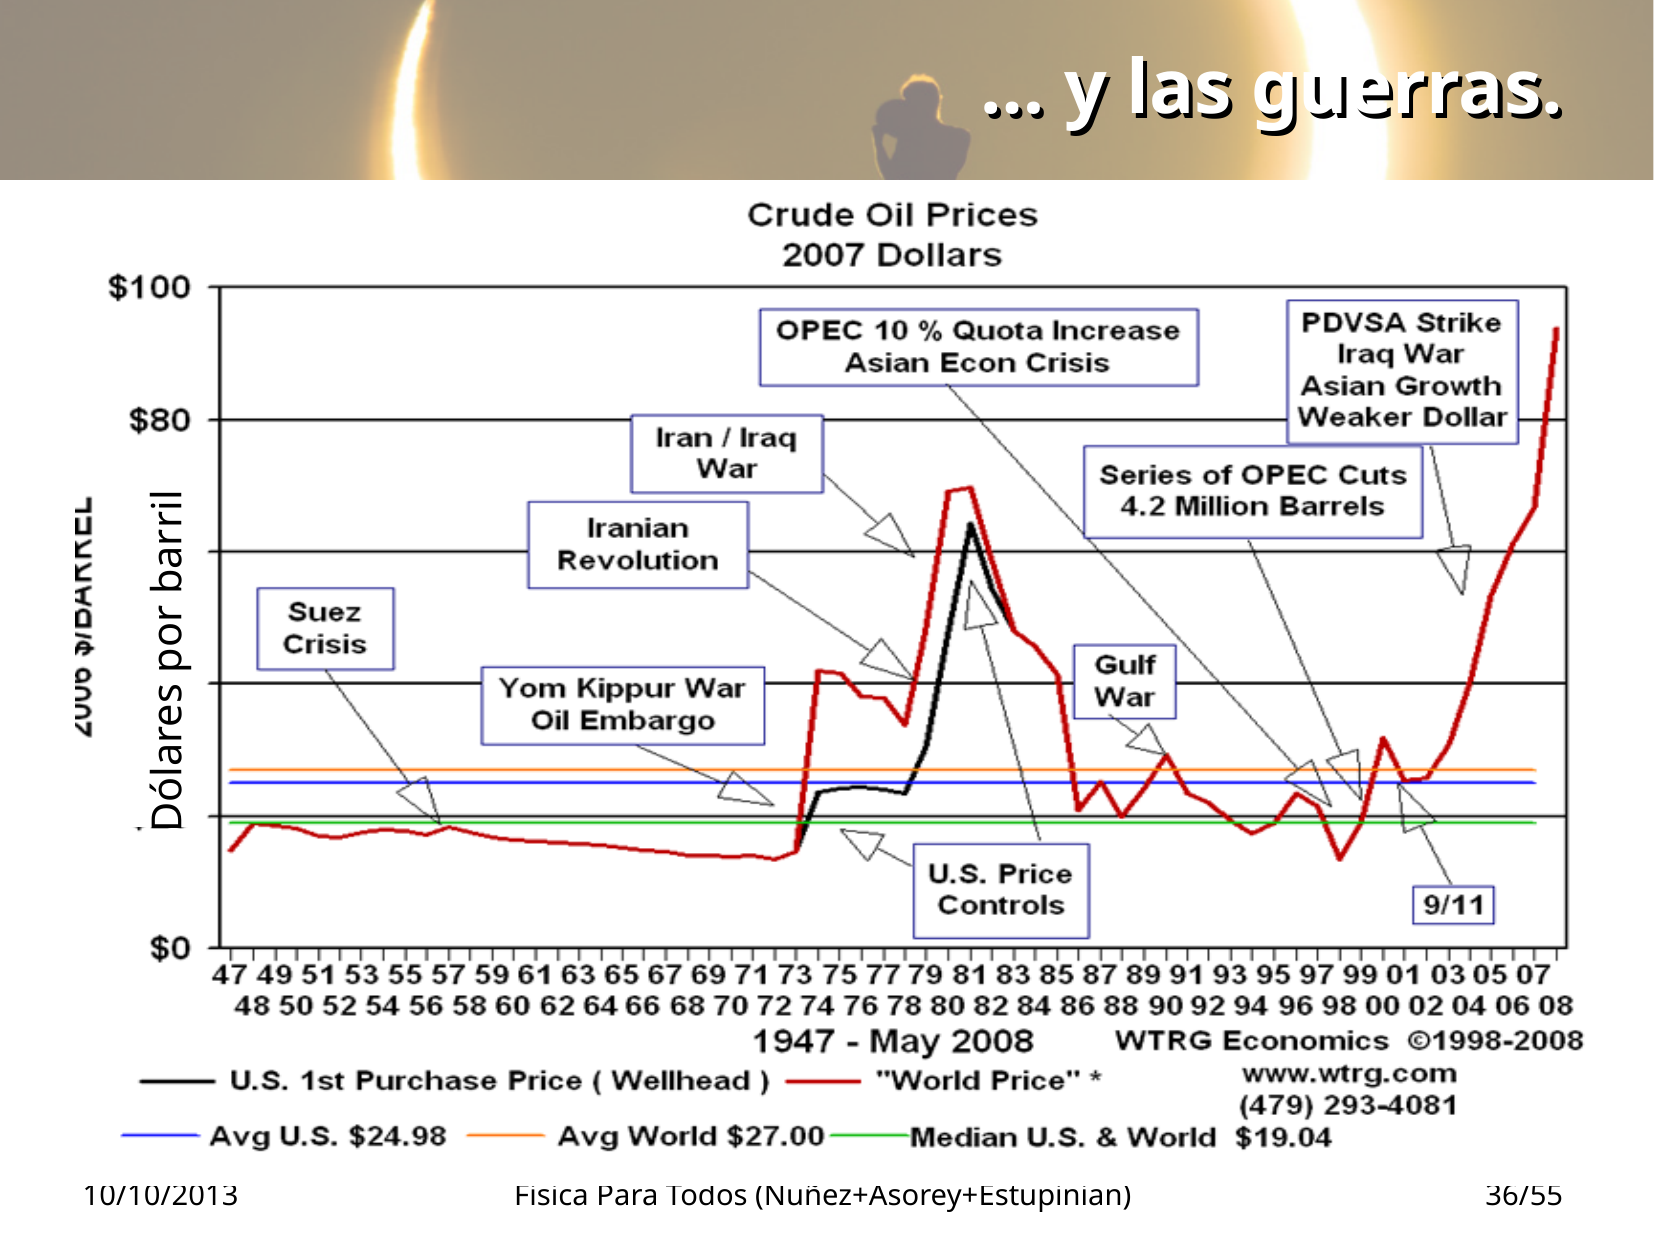

# … y las guerras.
Dólares por barril
10/10/2013
Fisica Para Todos (Nuñez+Asorey+Estupinian)
36